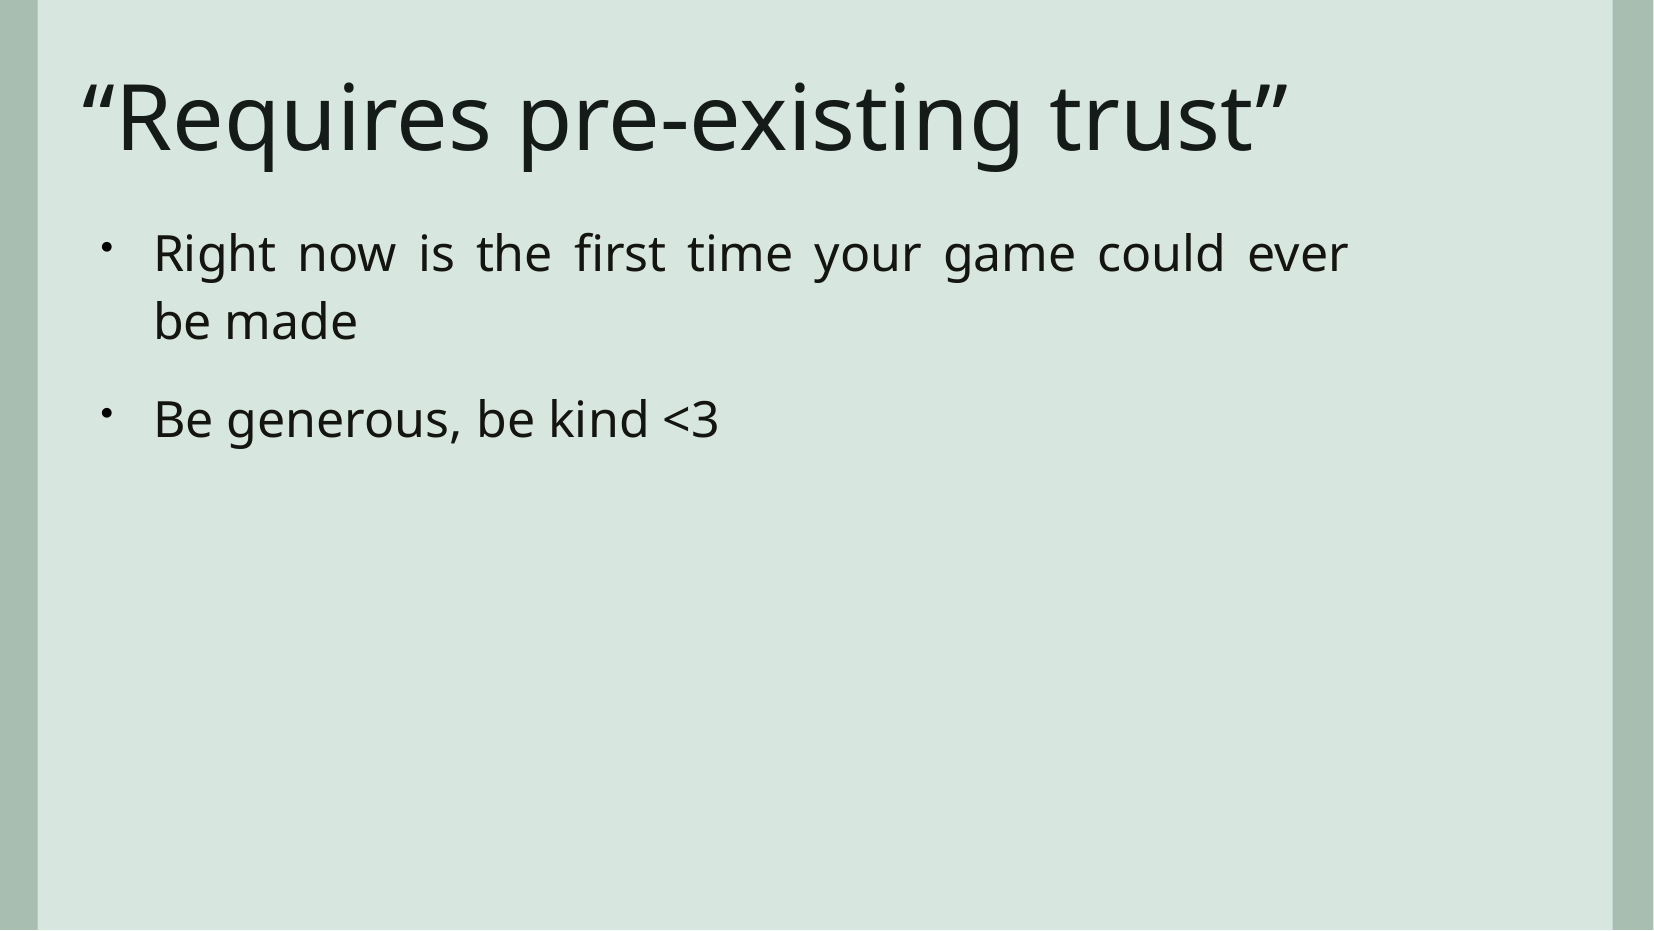

# “Requires pre-existing trust”
Right now is the first time your game could ever be made
Be generous, be kind <3